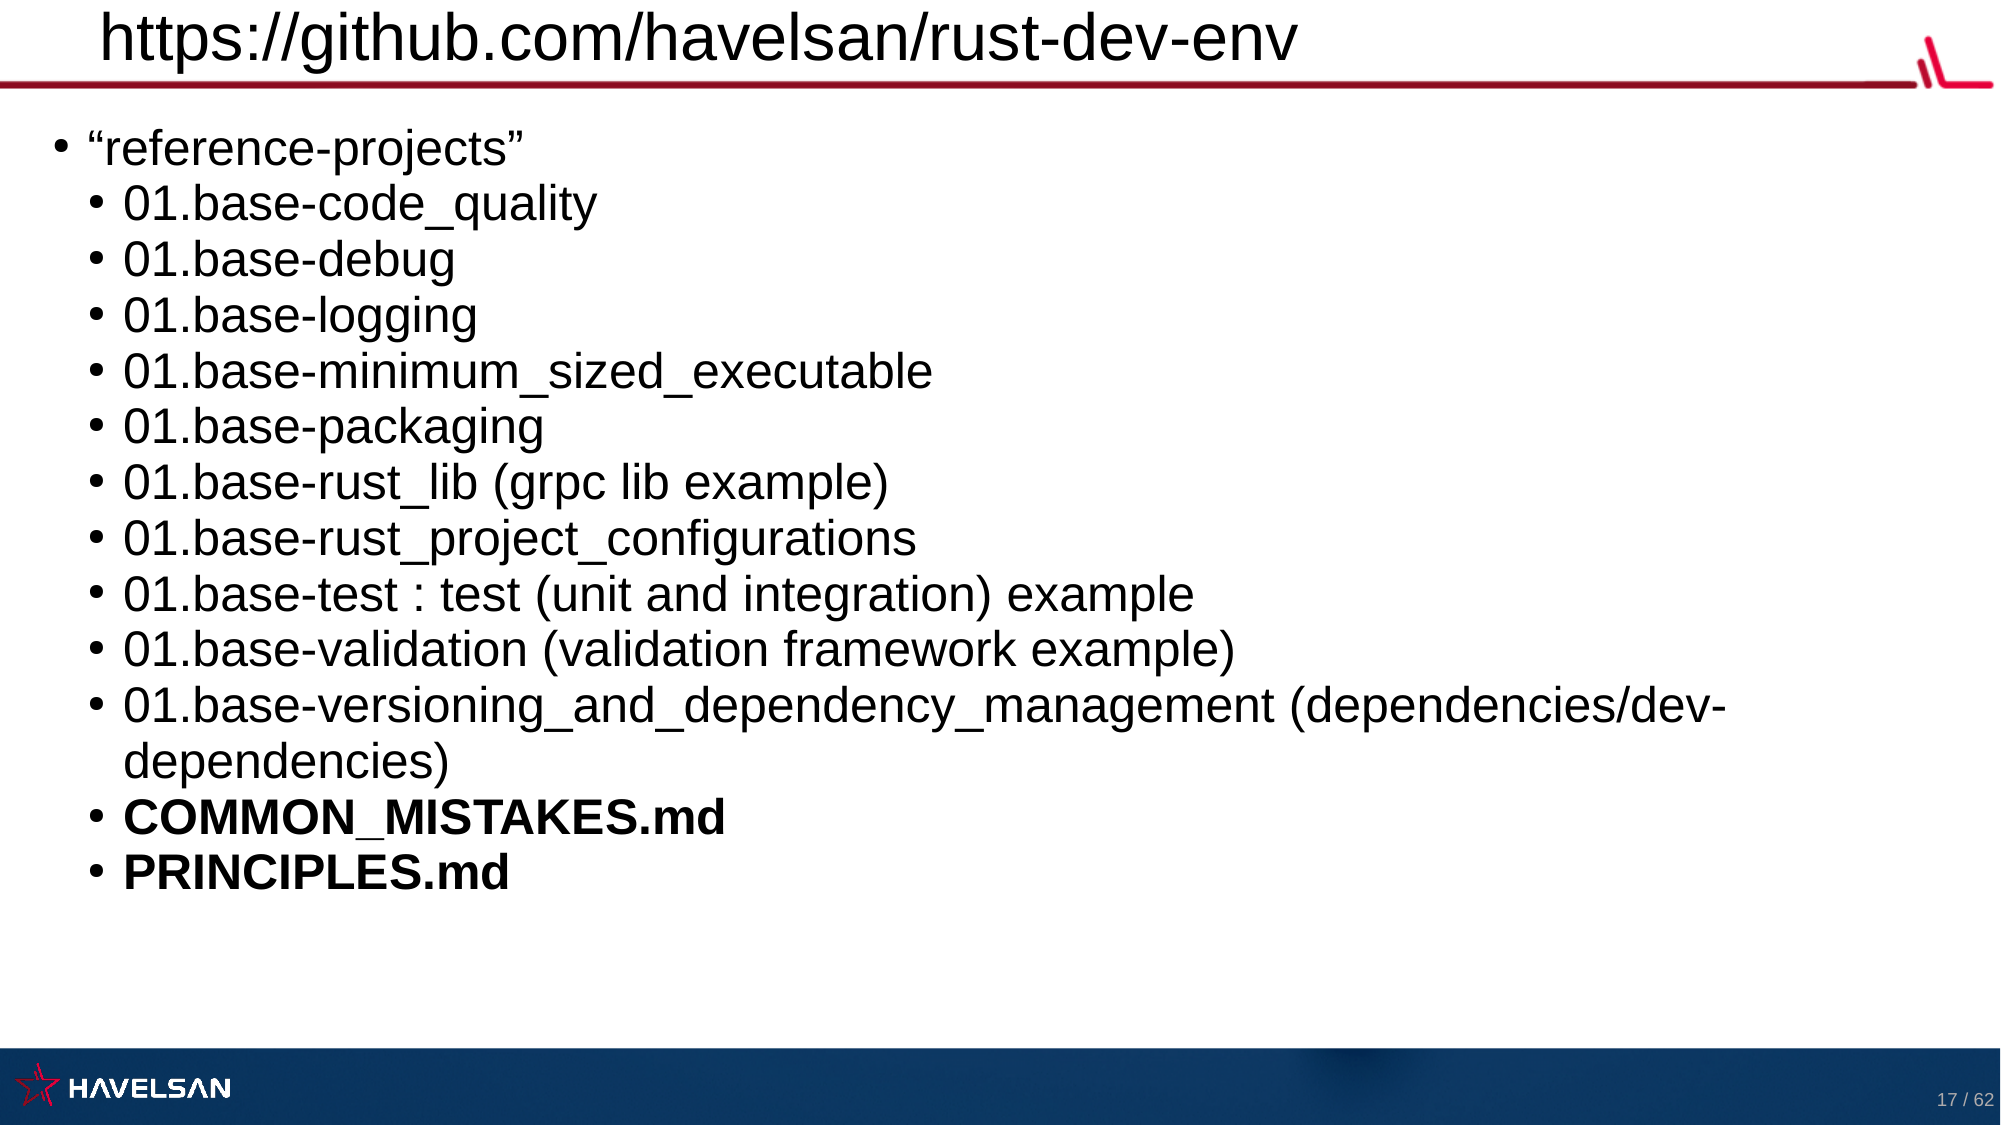

# https://github.com/havelsan/rust-dev-env
“reference-projects”
01.base-code_quality
01.base-debug
01.base-logging
01.base-minimum_sized_executable
01.base-packaging
01.base-rust_lib (grpc lib example)
01.base-rust_project_configurations
01.base-test : test (unit and integration) example
01.base-validation (validation framework example)
01.base-versioning_and_dependency_management (dependencies/dev-dependencies)
COMMON_MISTAKES.md
PRINCIPLES.md